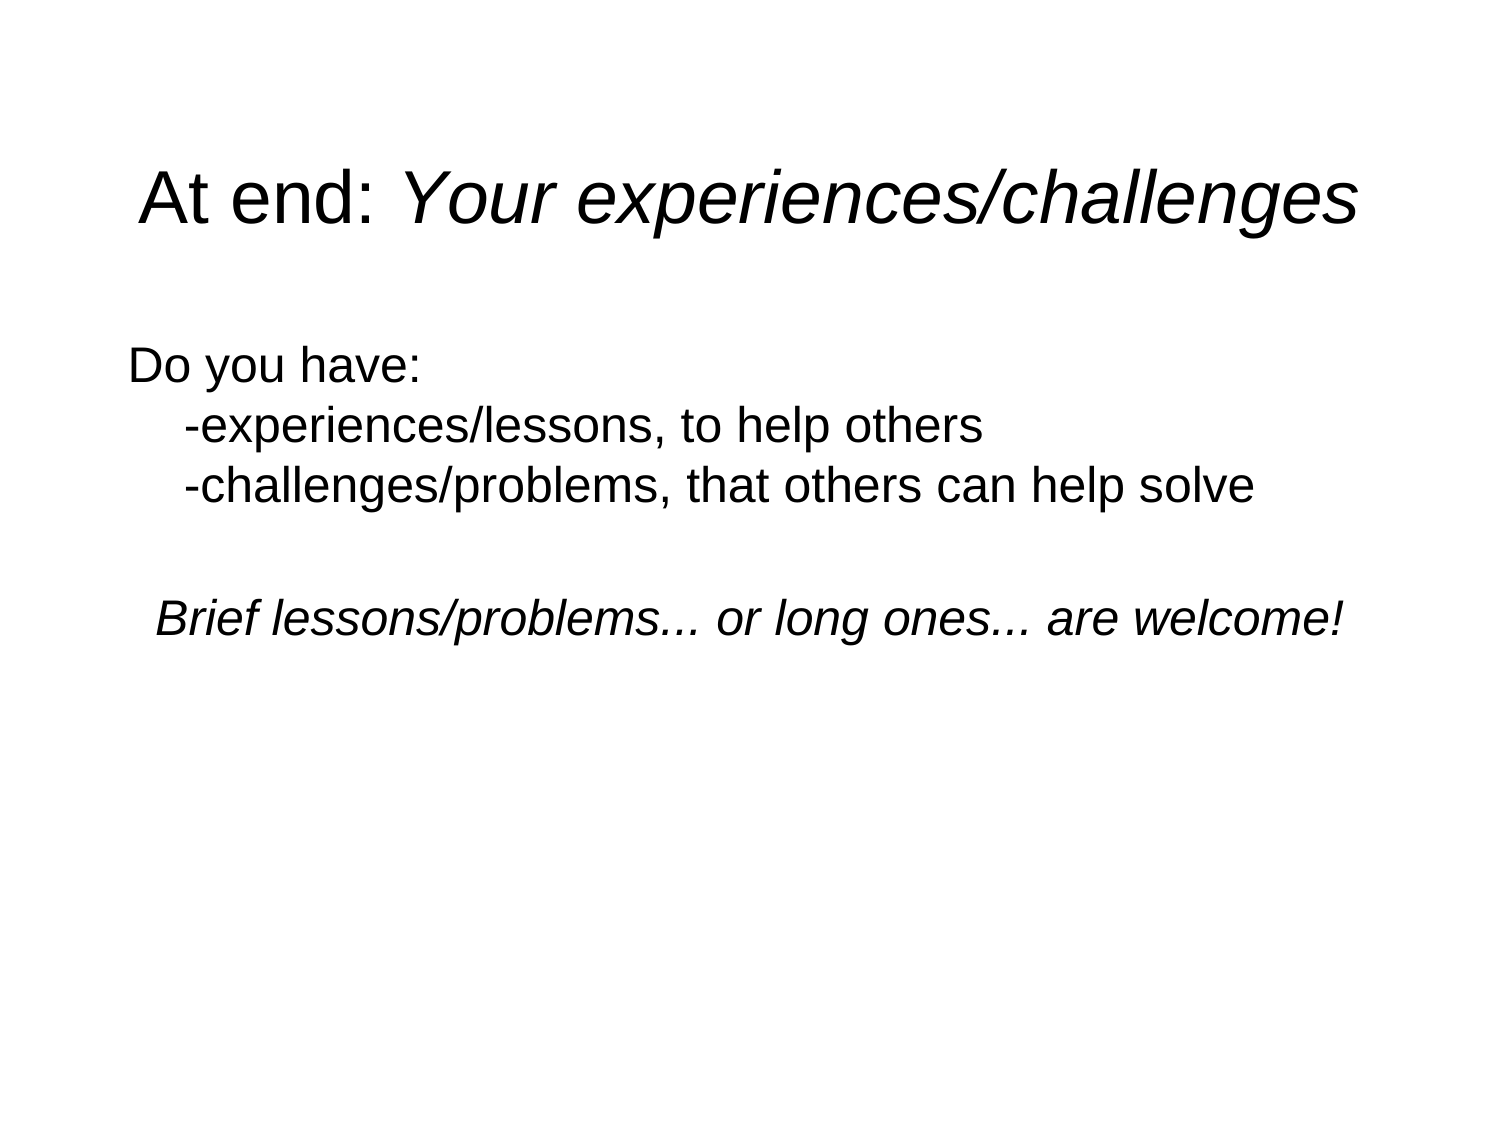

# At end: Your experiences/challenges
Do you have:
-experiences/lessons, to help others
-challenges/problems, that others can help solve
Brief lessons/problems... or long ones... are welcome!